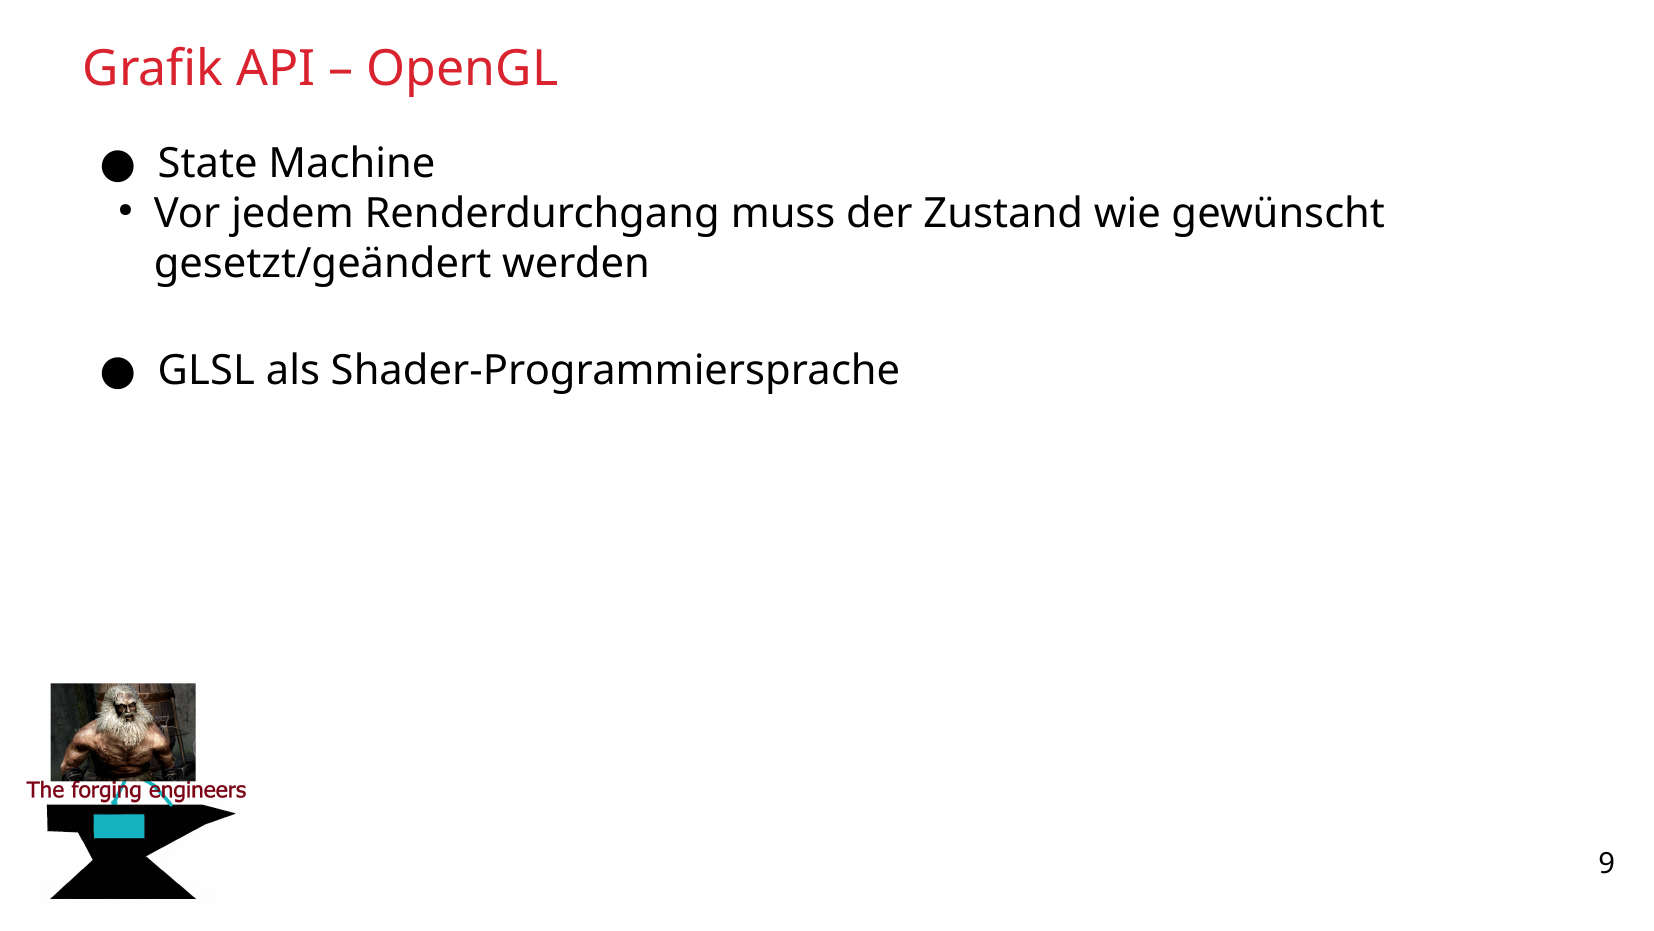

# Grafik API – OpenGL
State Machine
Vor jedem Renderdurchgang muss der Zustand wie gewünscht gesetzt/geändert werden
GLSL als Shader-Programmiersprache